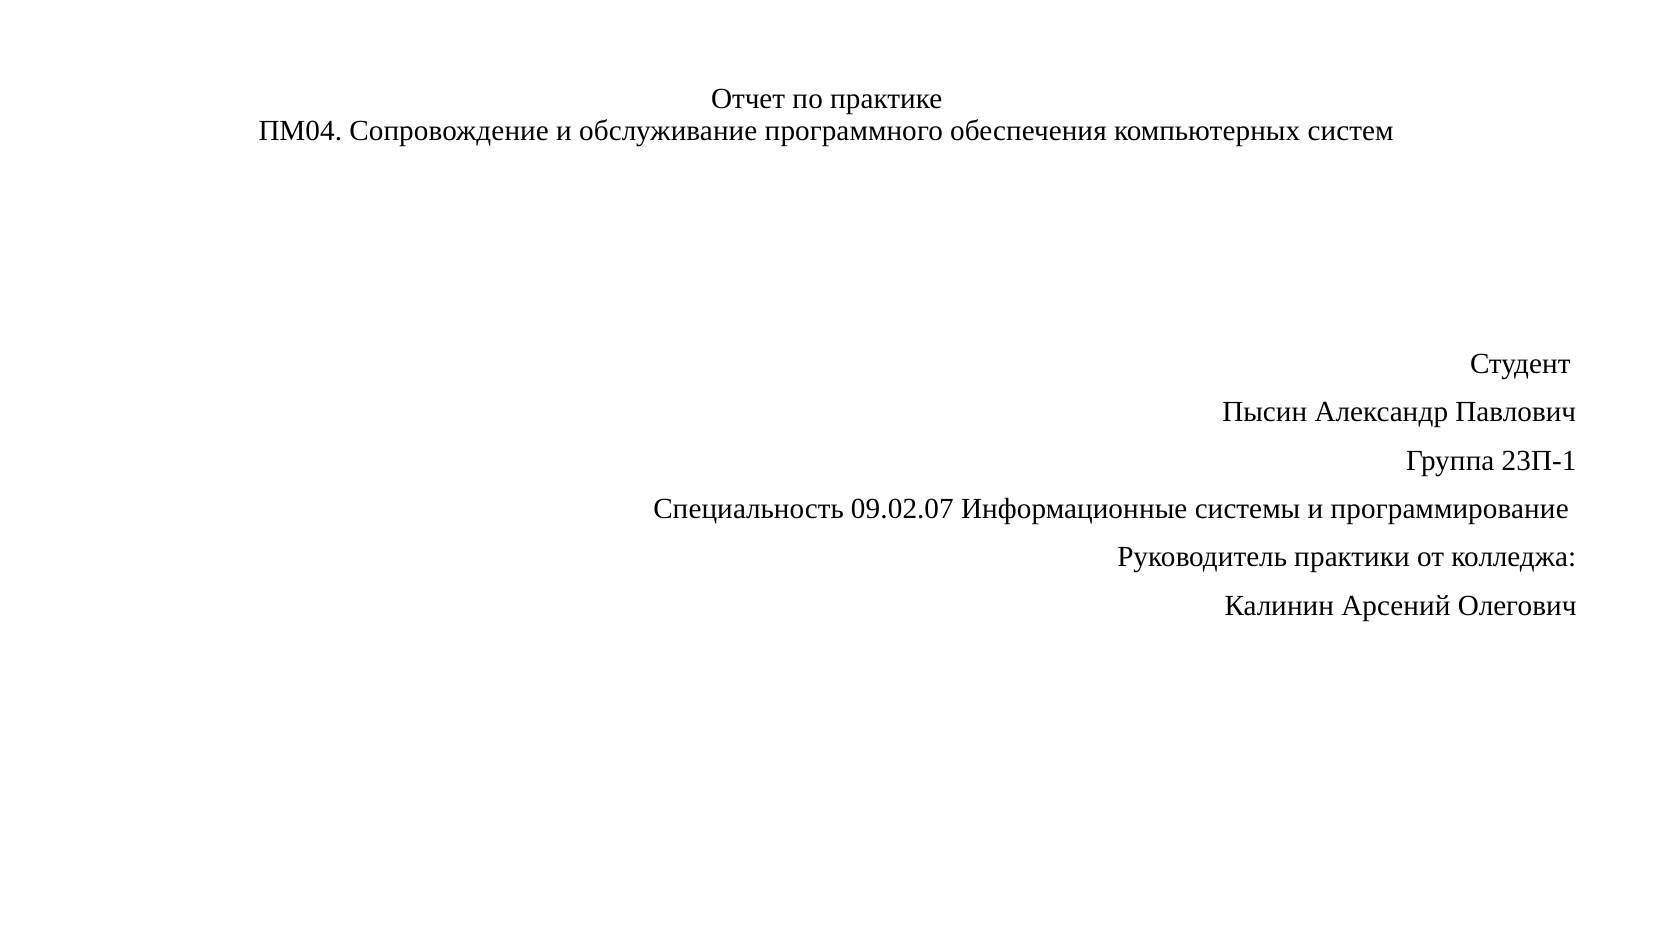

# Отчет по практике ПМ04. Сопровождение и обслуживание программного обеспечения компьютерных систем
Студент
Пысин Александр Павлович
Группа 23П-1
Специальность 09.02.07 Информационные системы и программирование
Руководитель практики от колледжа:
Калинин Арсений Олегович